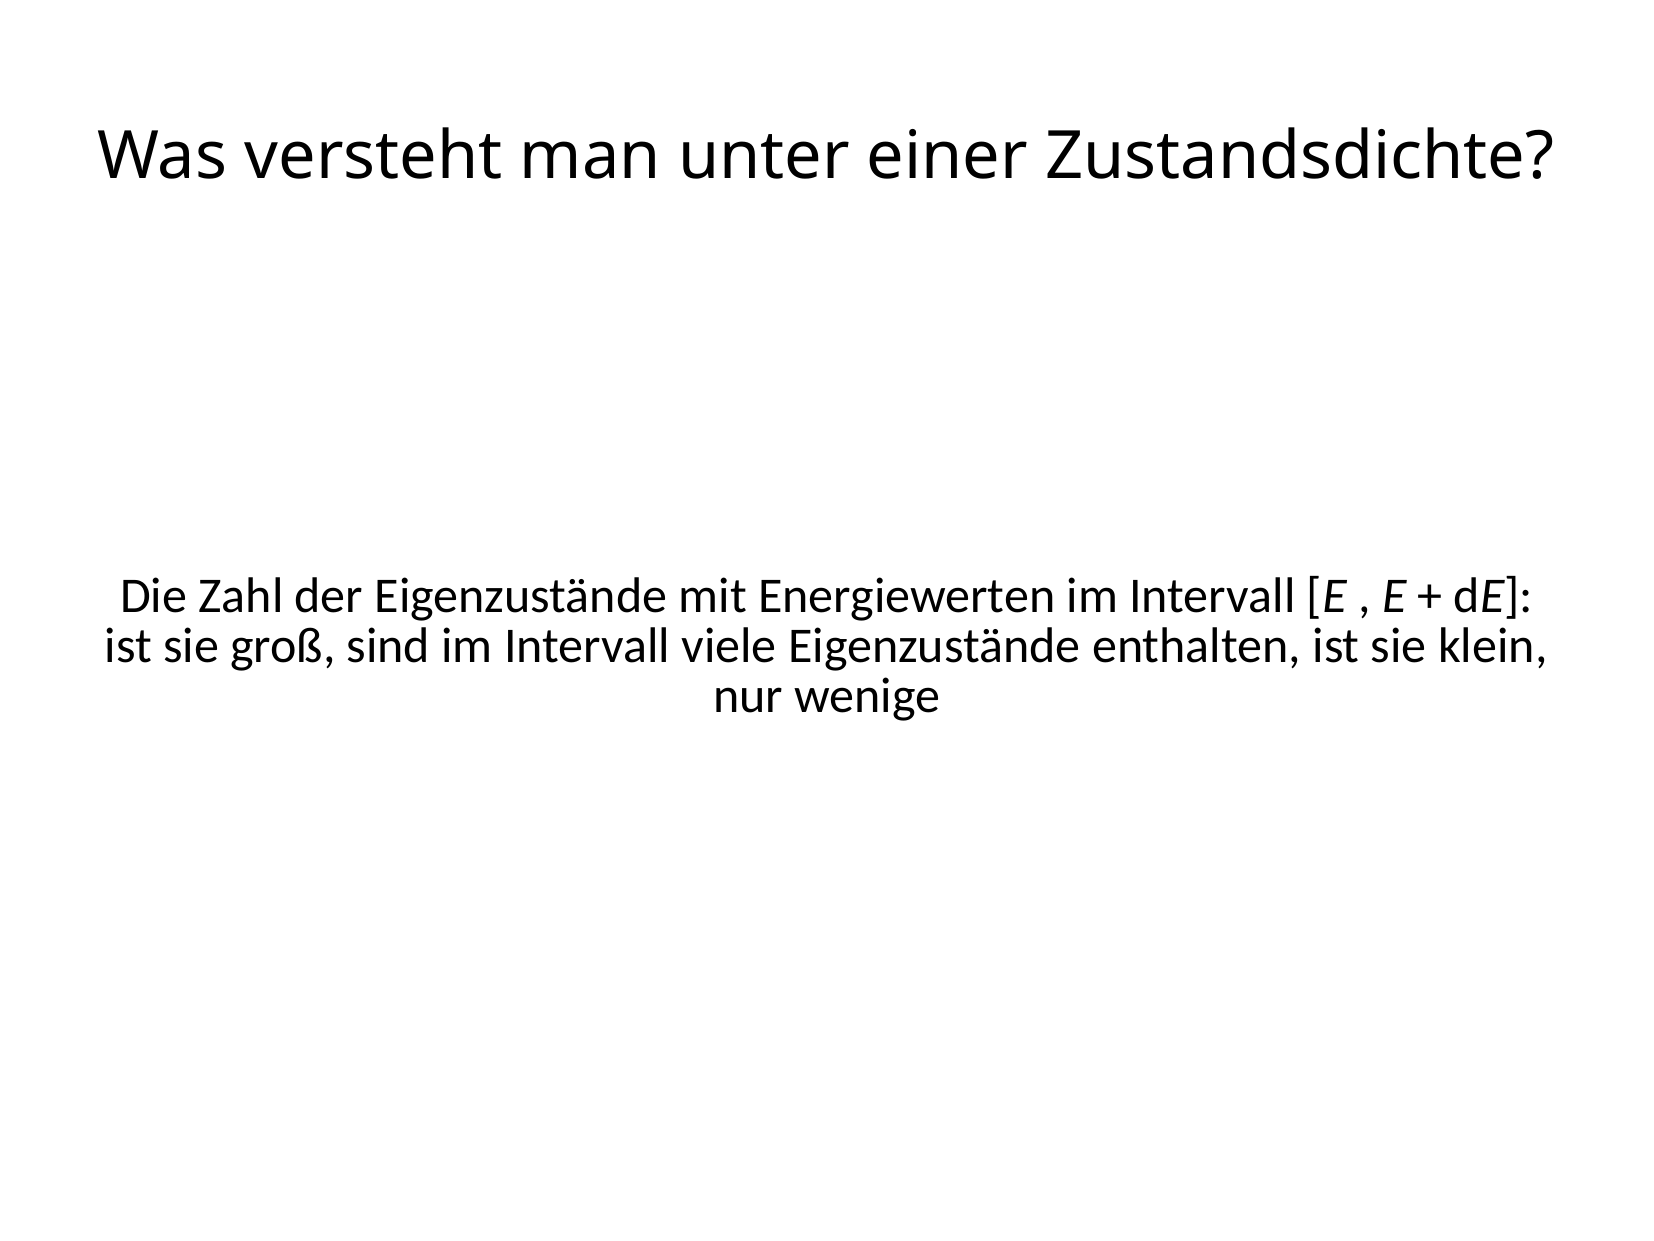

# Was versteht man unter einer Zustandsdichte?
Die Zahl der Eigenzustände mit Energiewerten im Intervall [E , E + dE]:
ist sie groß, sind im Intervall viele Eigenzustände enthalten, ist sie klein, nur wenige